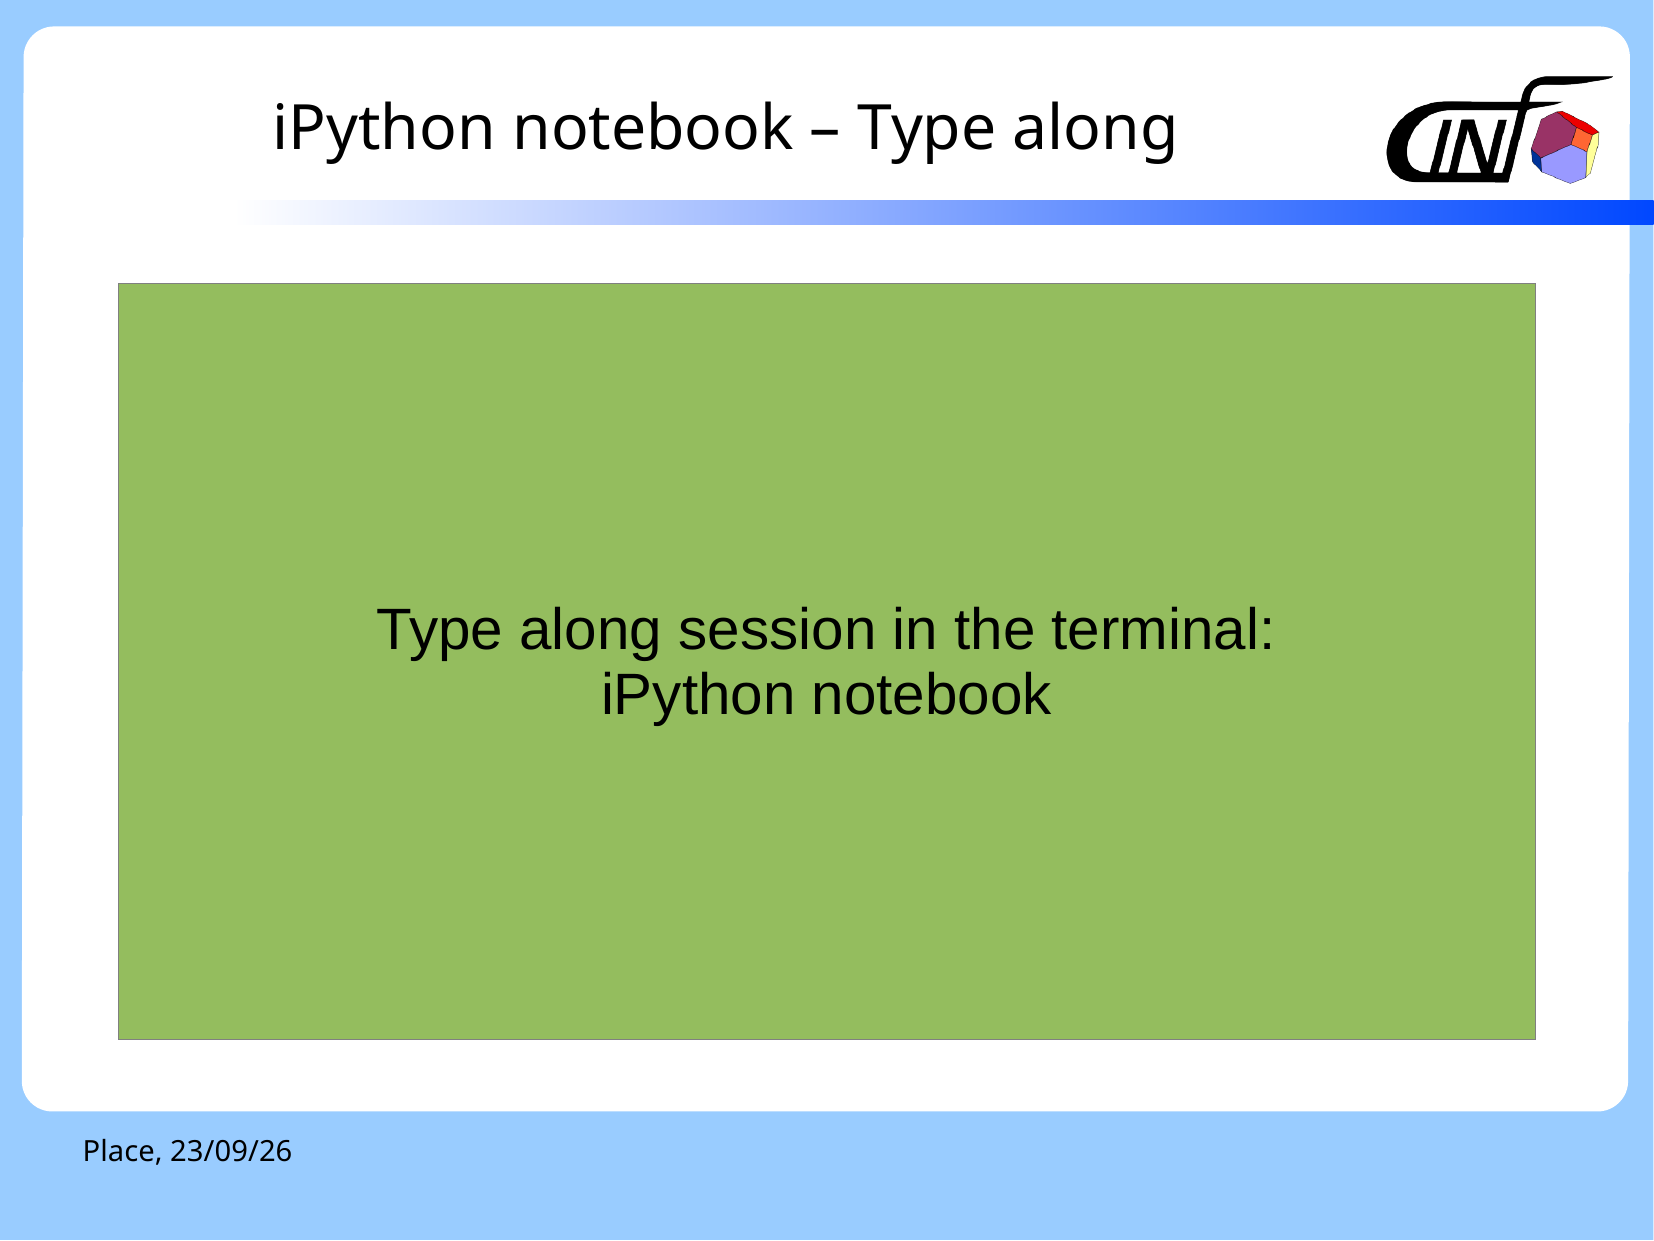

# iPython notebook – Type along
Type along session in the terminal:
iPython notebook